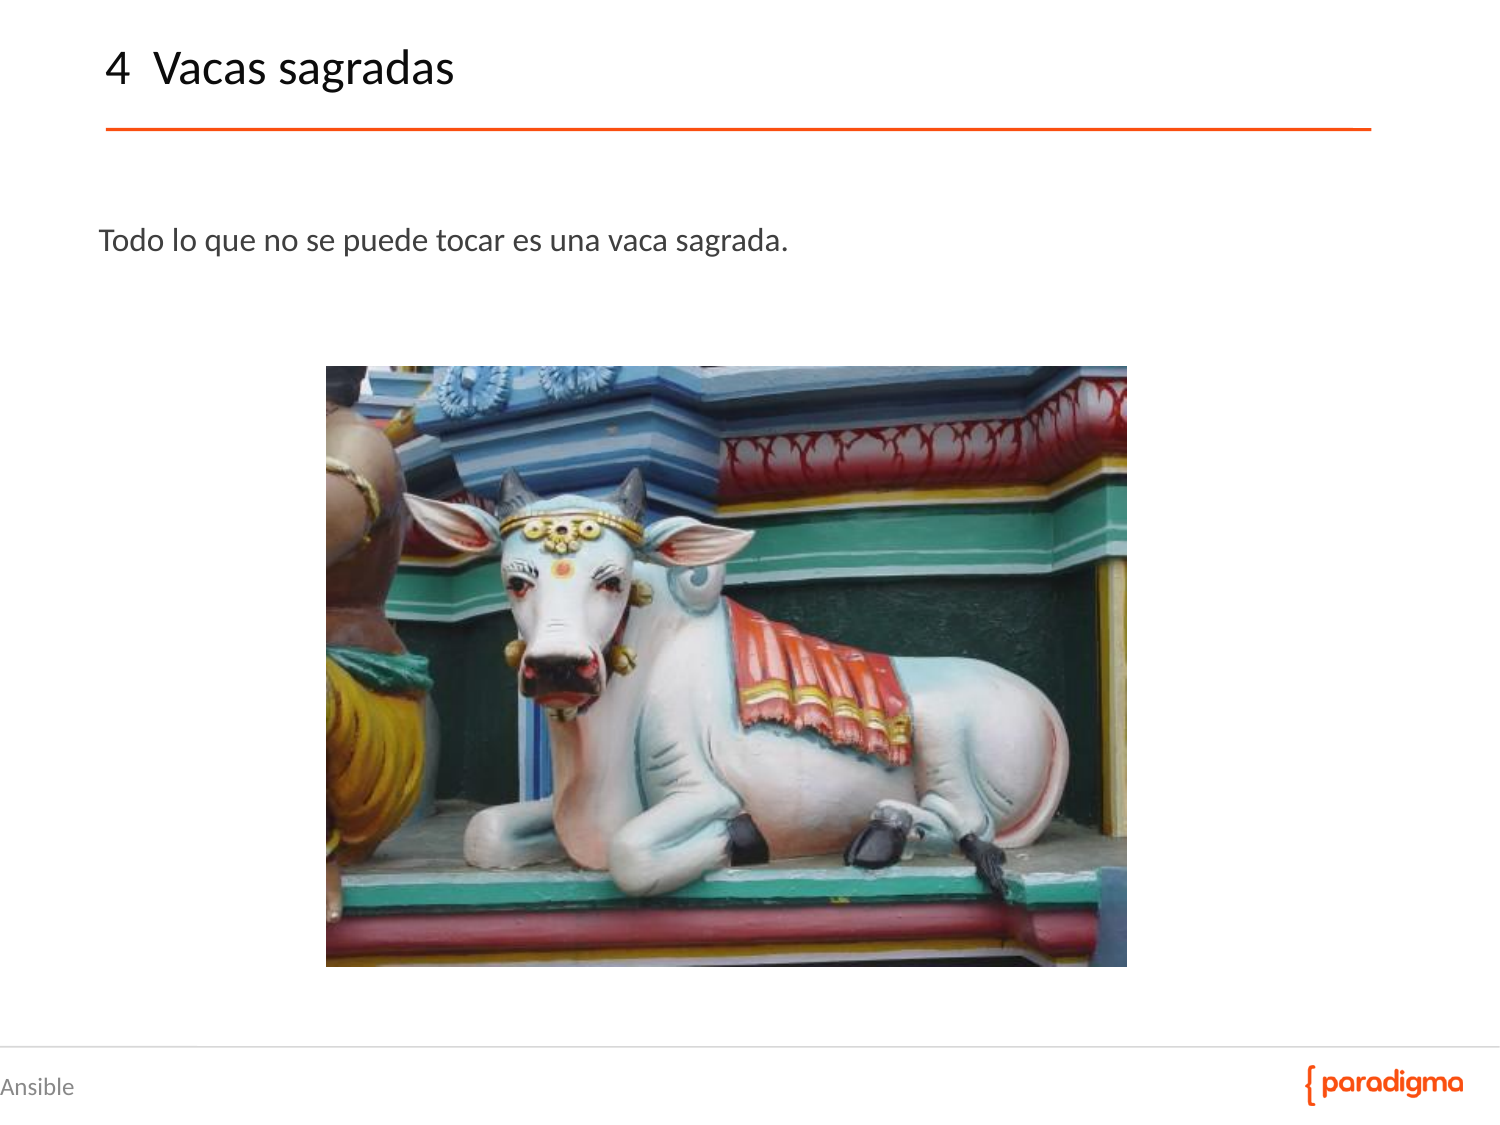

4 Vacas sagradas
Todo lo que no se puede tocar es una vaca sagrada.
Ansible